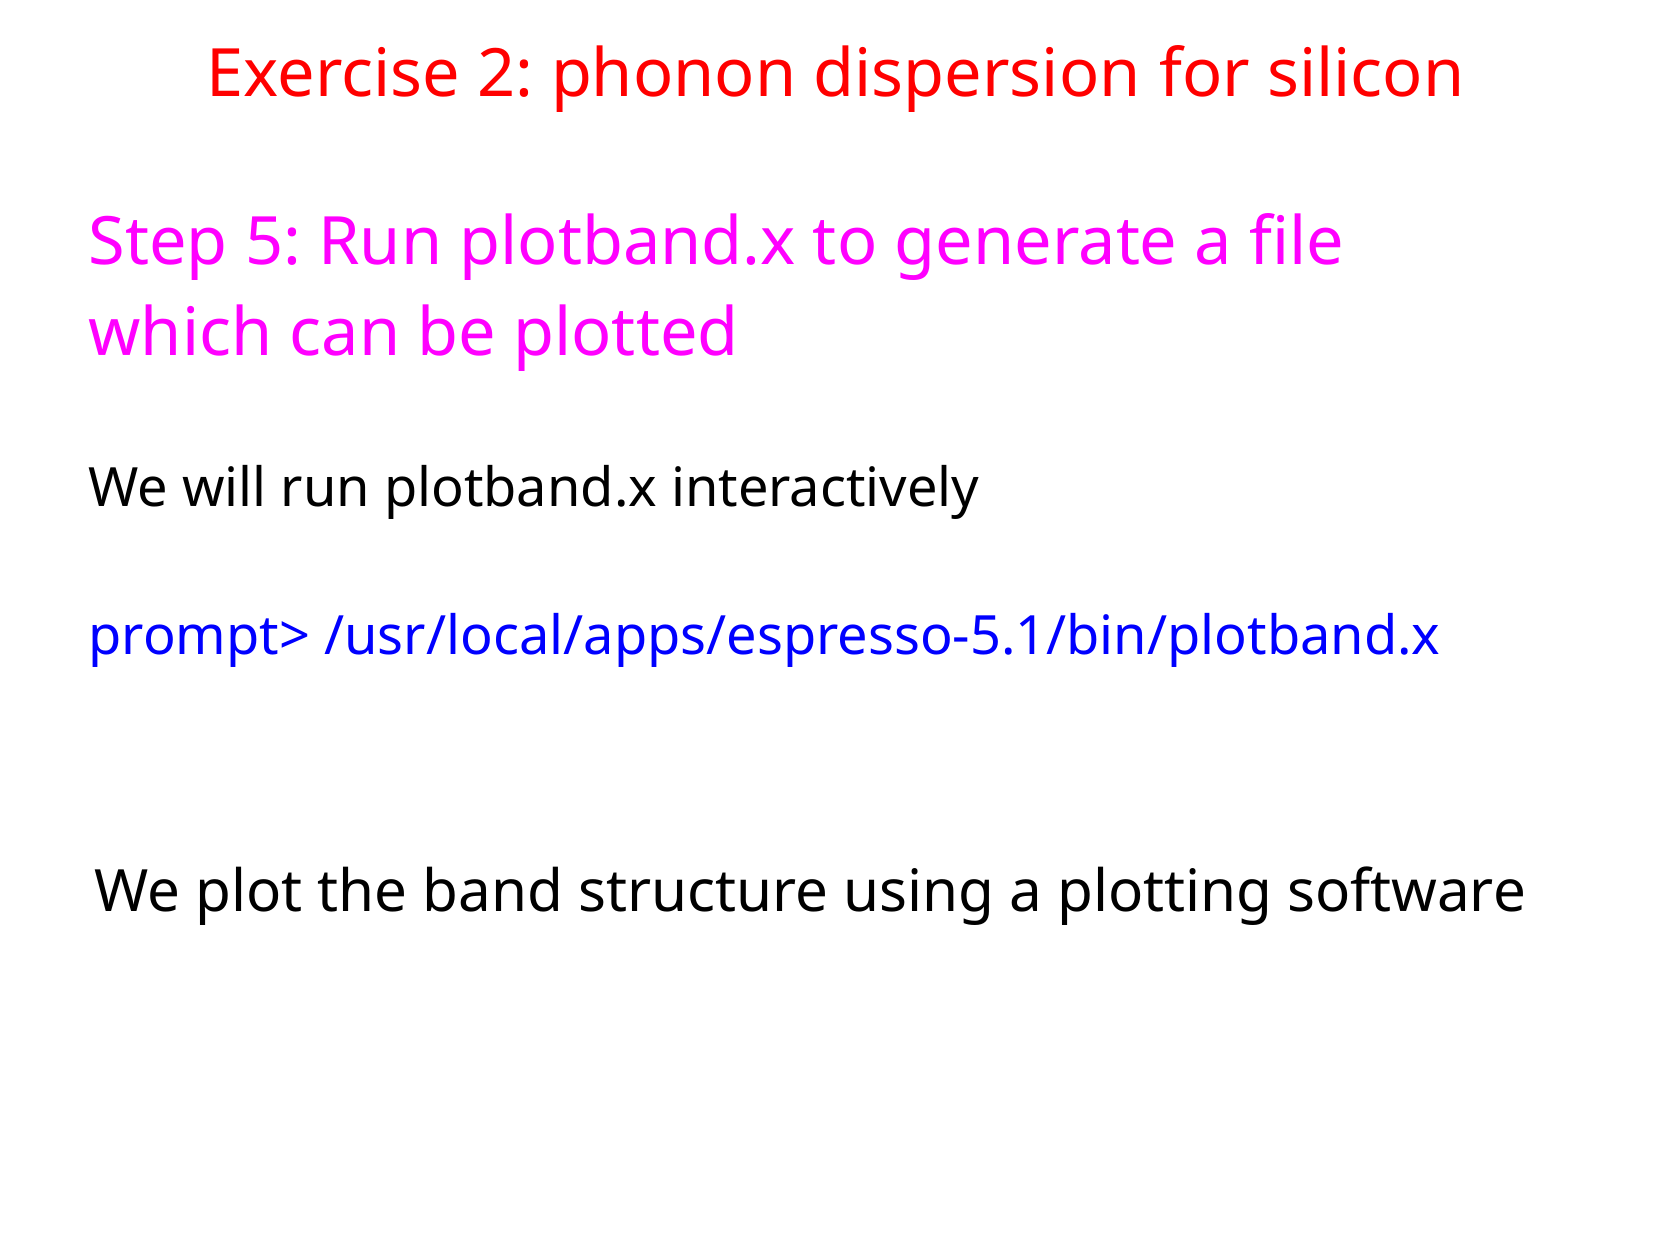

# Exercise 2: phonon dispersion for silicon
Step 5: Run plotband.x to generate a file which can be plotted
We will run plotband.x interactively
prompt> /usr/local/apps/espresso-5.1/bin/plotband.x
We plot the band structure using a plotting software